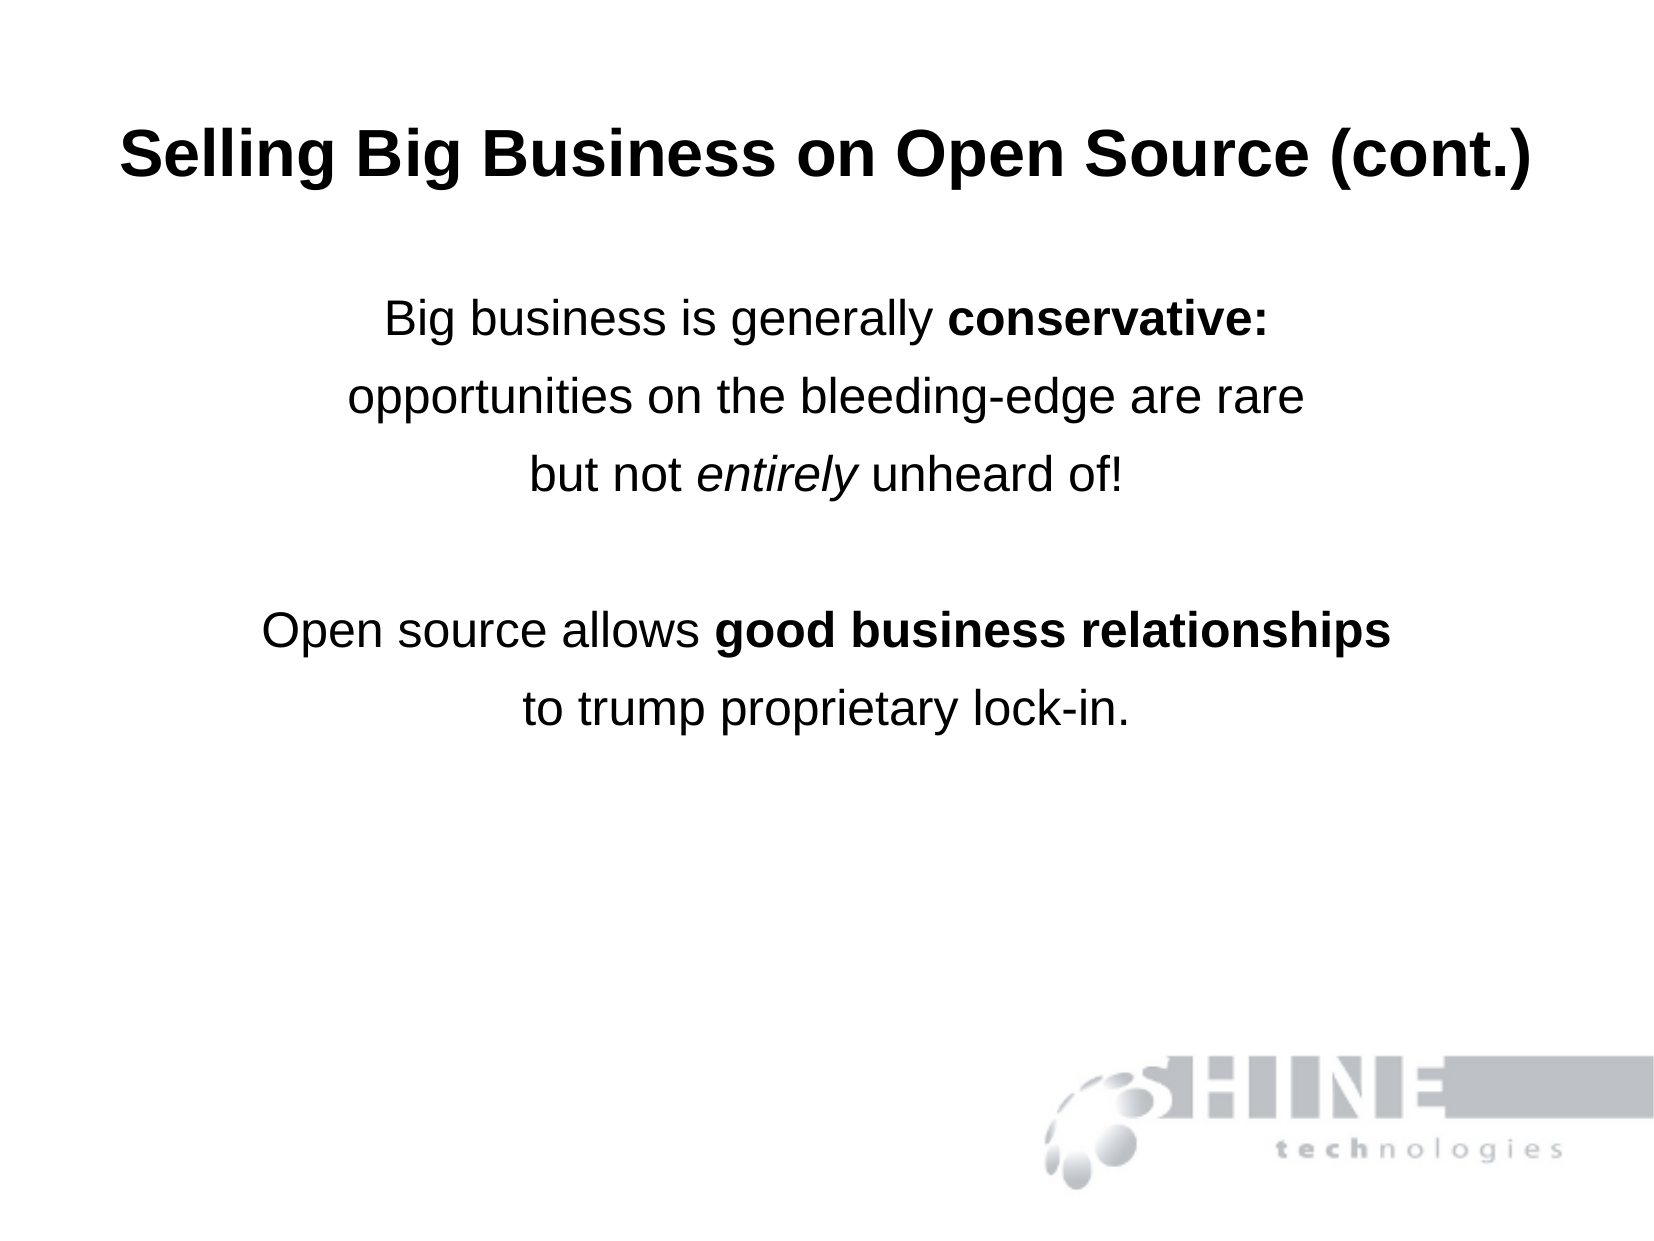

# Selling Big Business on Open Source (cont.)
Big business is generally conservative:
opportunities on the bleeding-edge are rare
but not entirely unheard of!
Open source allows good business relationships
to trump proprietary lock-in.